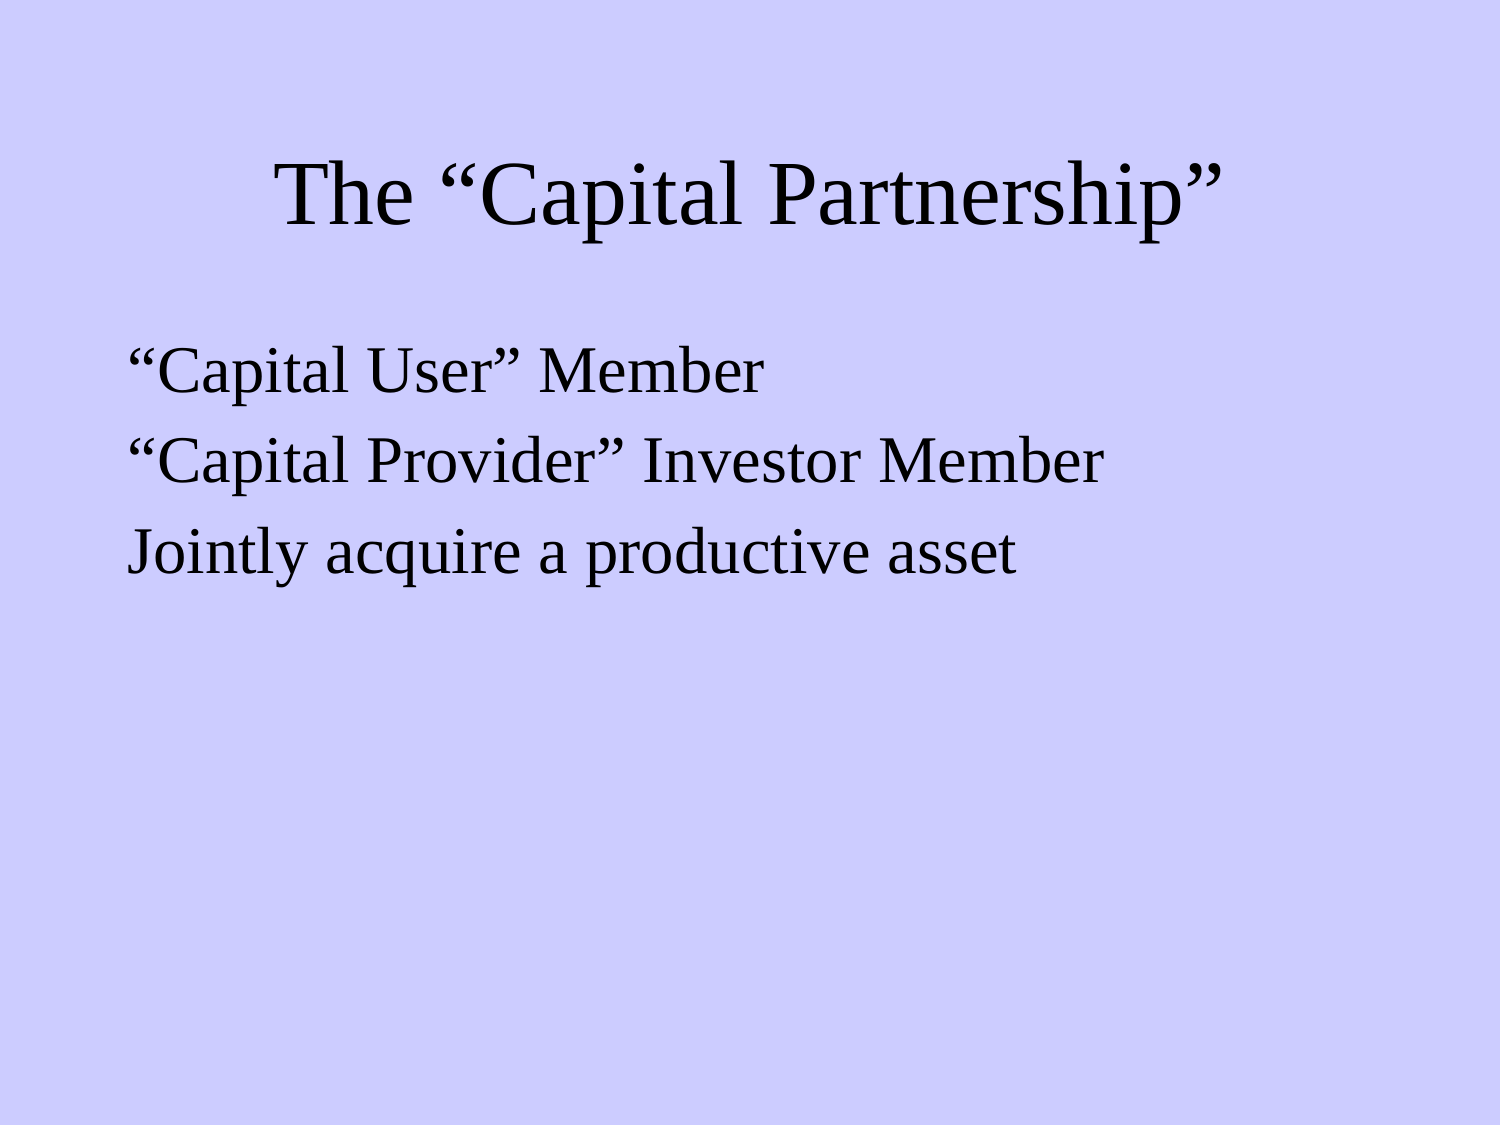

# The “Capital Partnership”
“Capital User” Member
“Capital Provider” Investor Member
Jointly acquire a productive asset